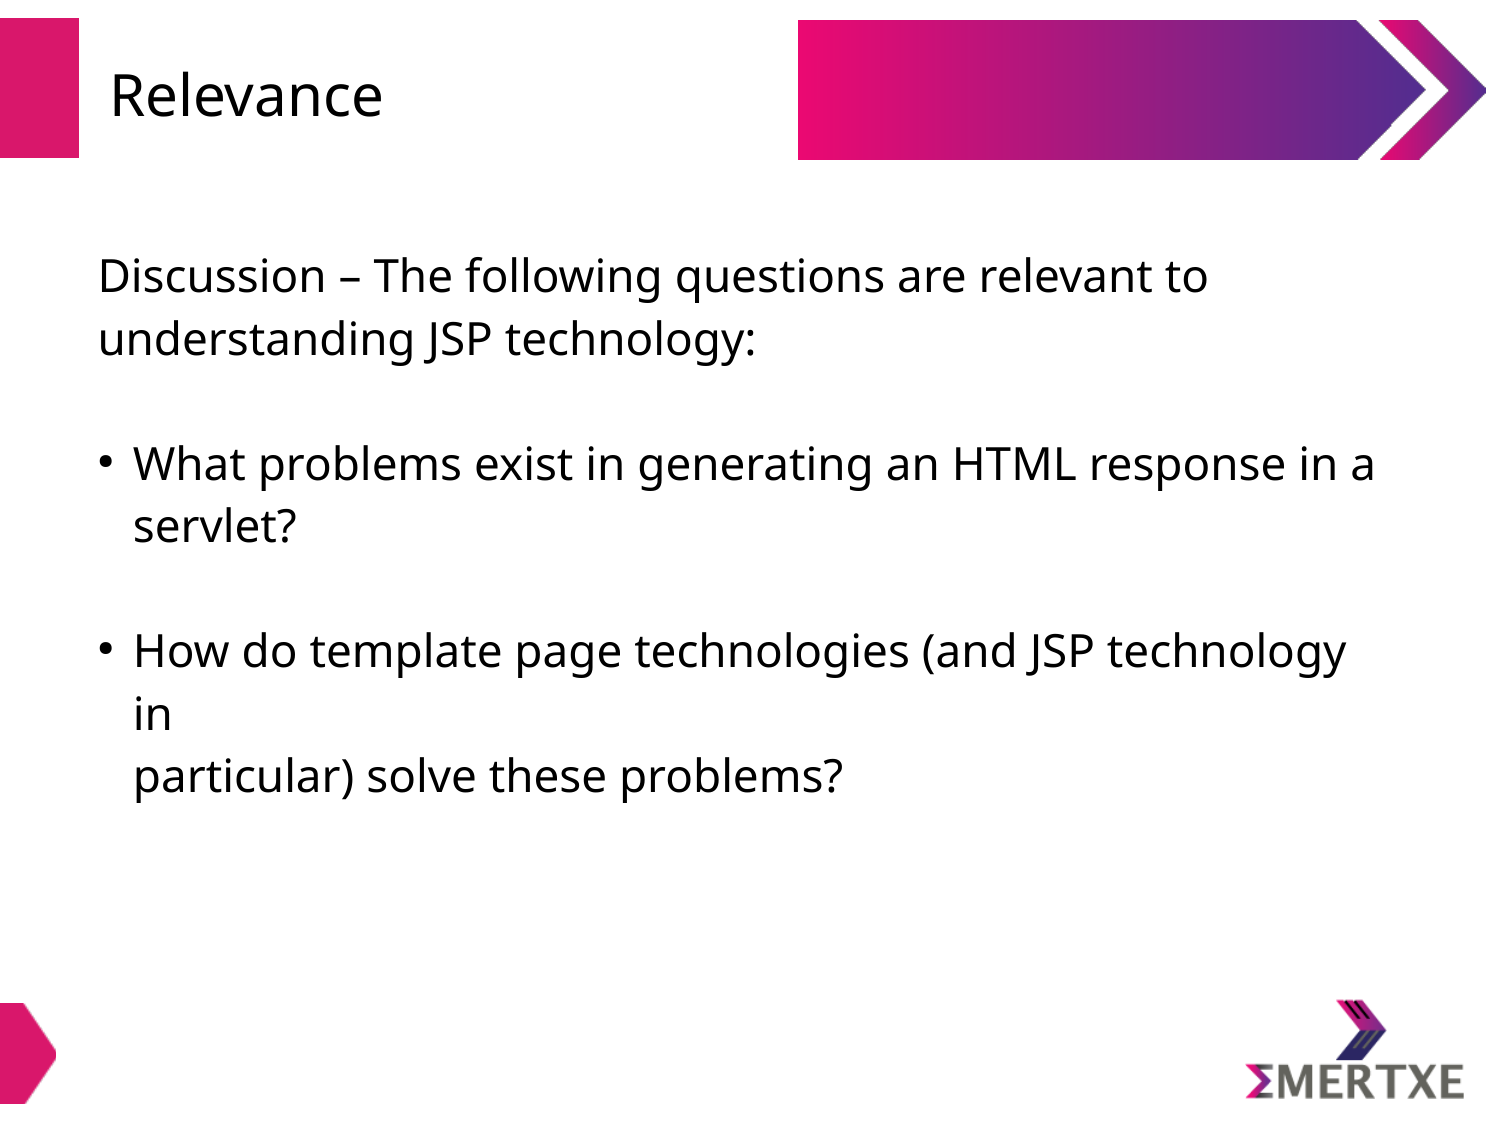

Relevance
Discussion – The following questions are relevant to understanding JSP technology:
What problems exist in generating an HTML response in a servlet?
How do template page technologies (and JSP technology in
particular) solve these problems?